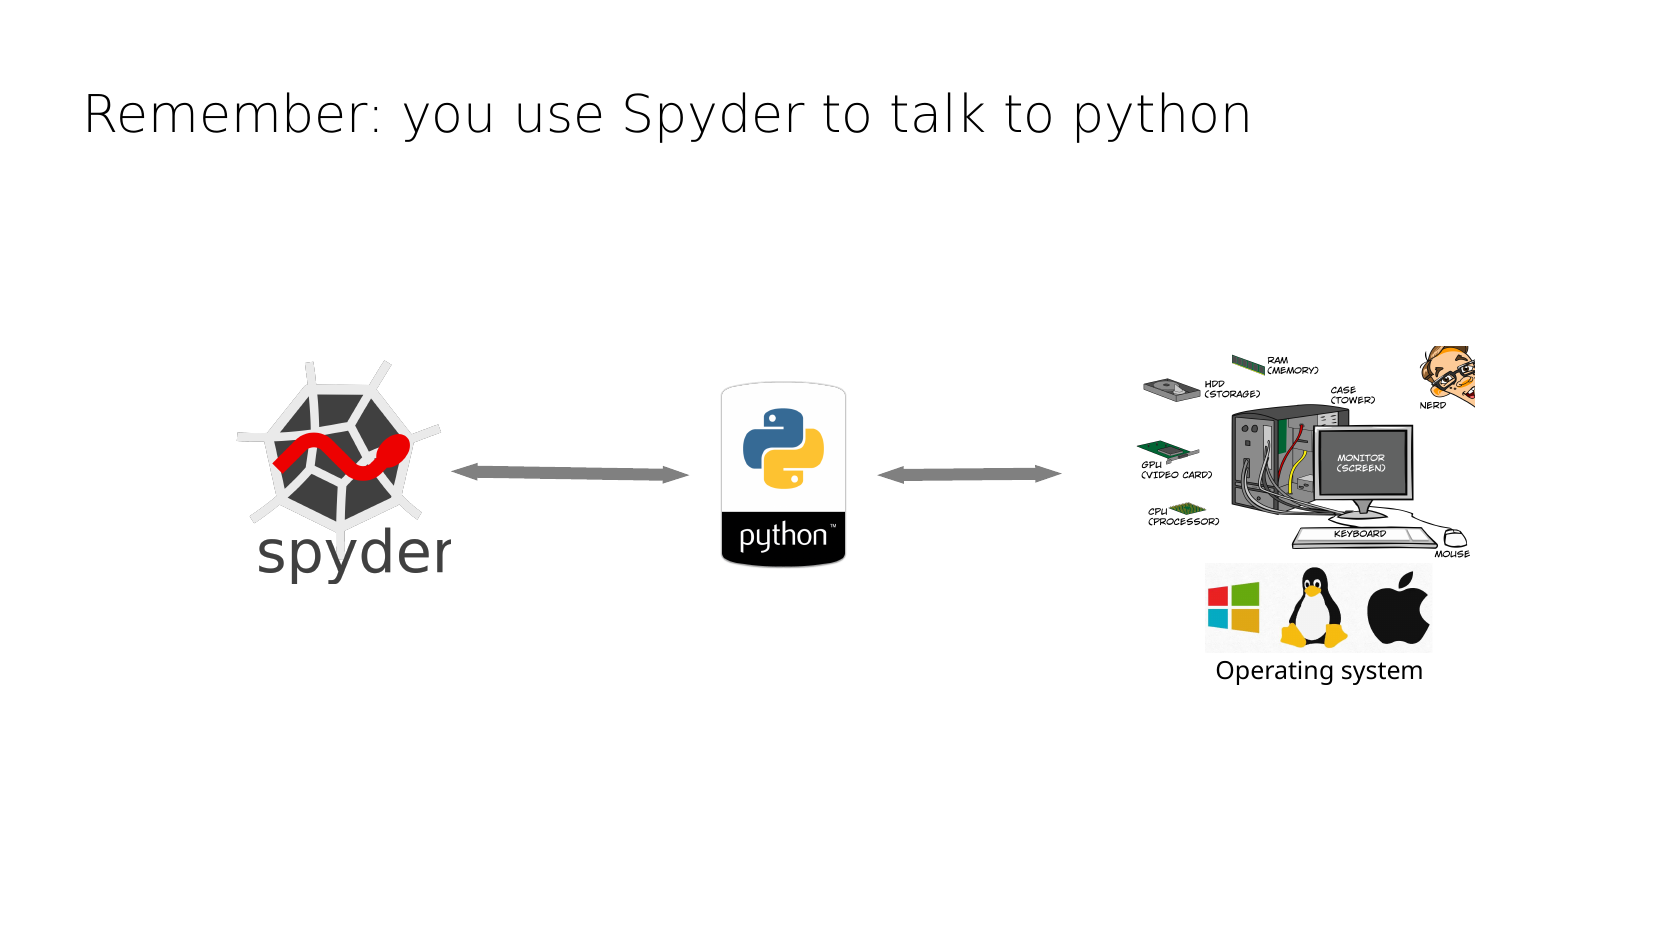

# Remember: you use Spyder to talk to python
Operating system